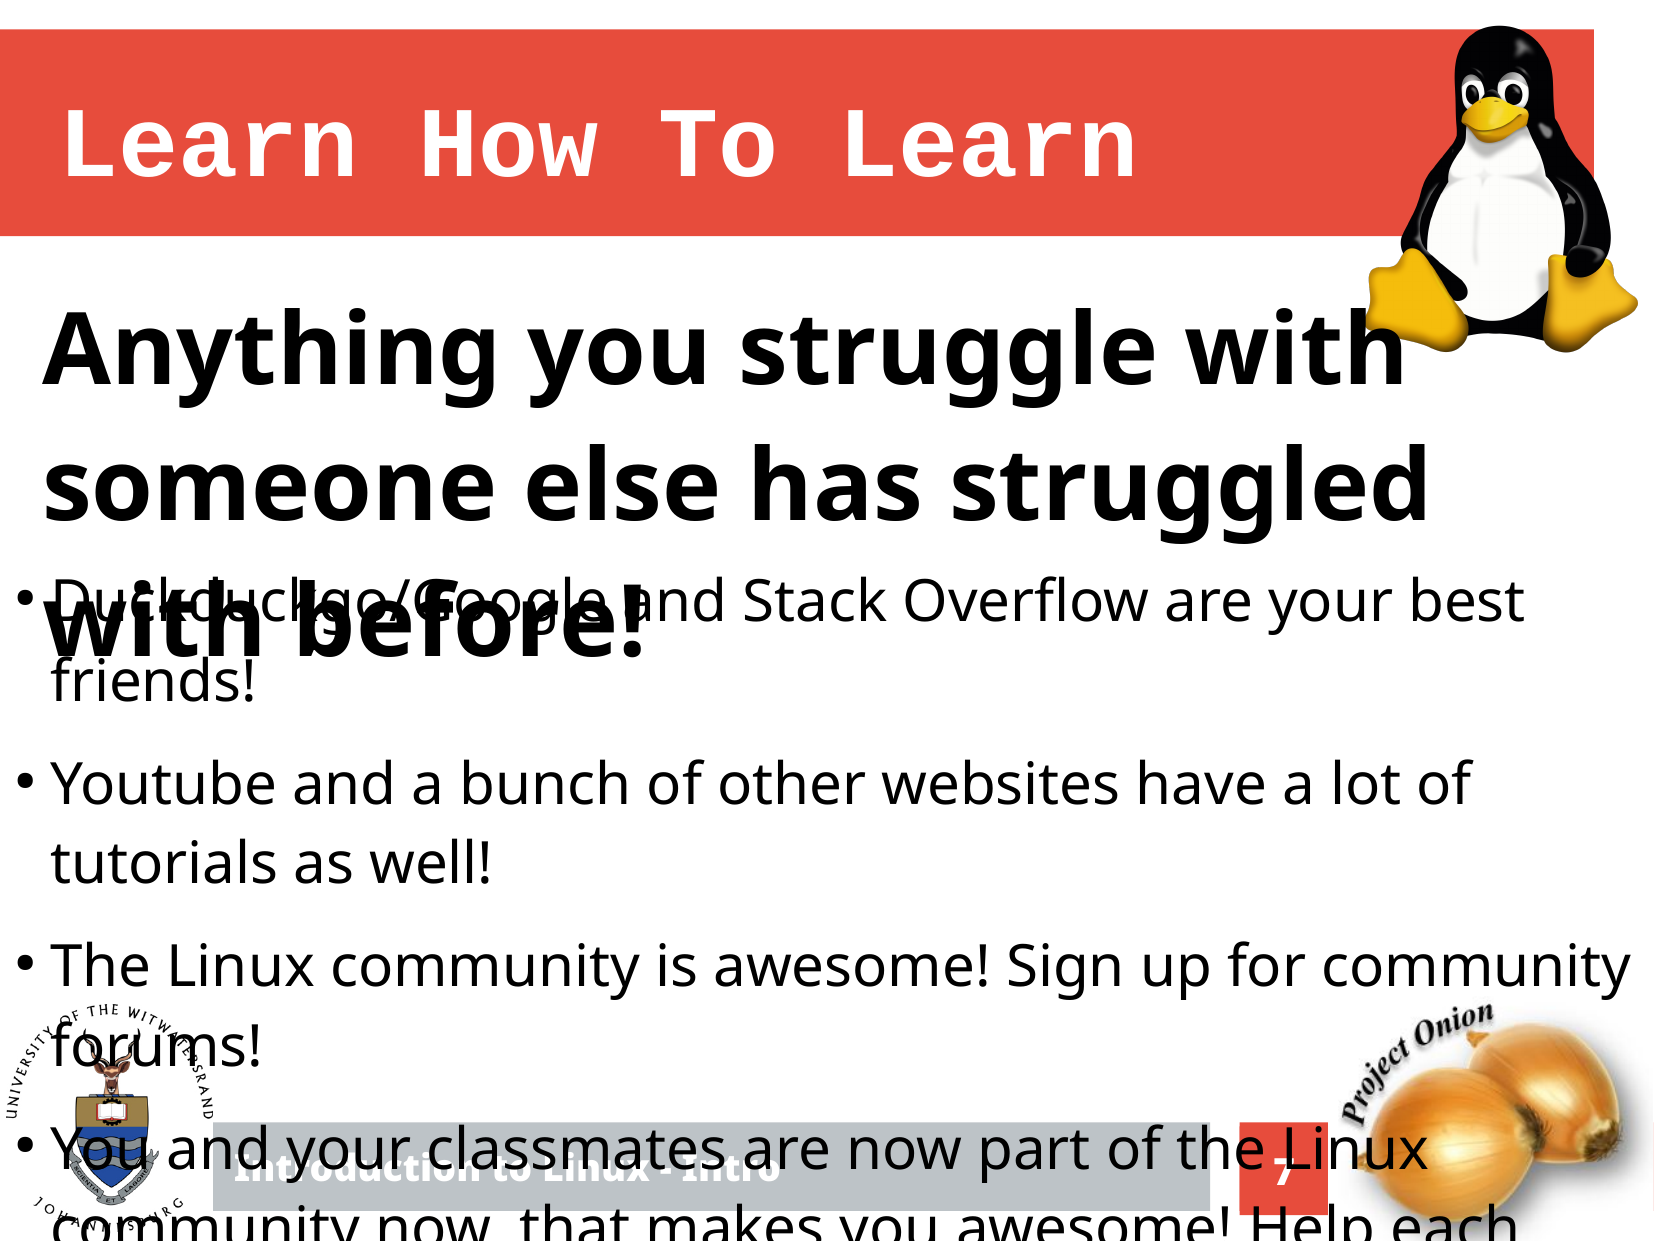

# Learn How To Learn
Anything you struggle with someone else has struggled with before!
Duckduckgo/Google and Stack Overflow are your best friends!
Youtube and a bunch of other websites have a lot of tutorials as well!
The Linux community is awesome! Sign up for community forums!
You and your classmates are now part of the Linux community now, that makes you awesome! Help each other!
 Introduction to Linux - Intro
7